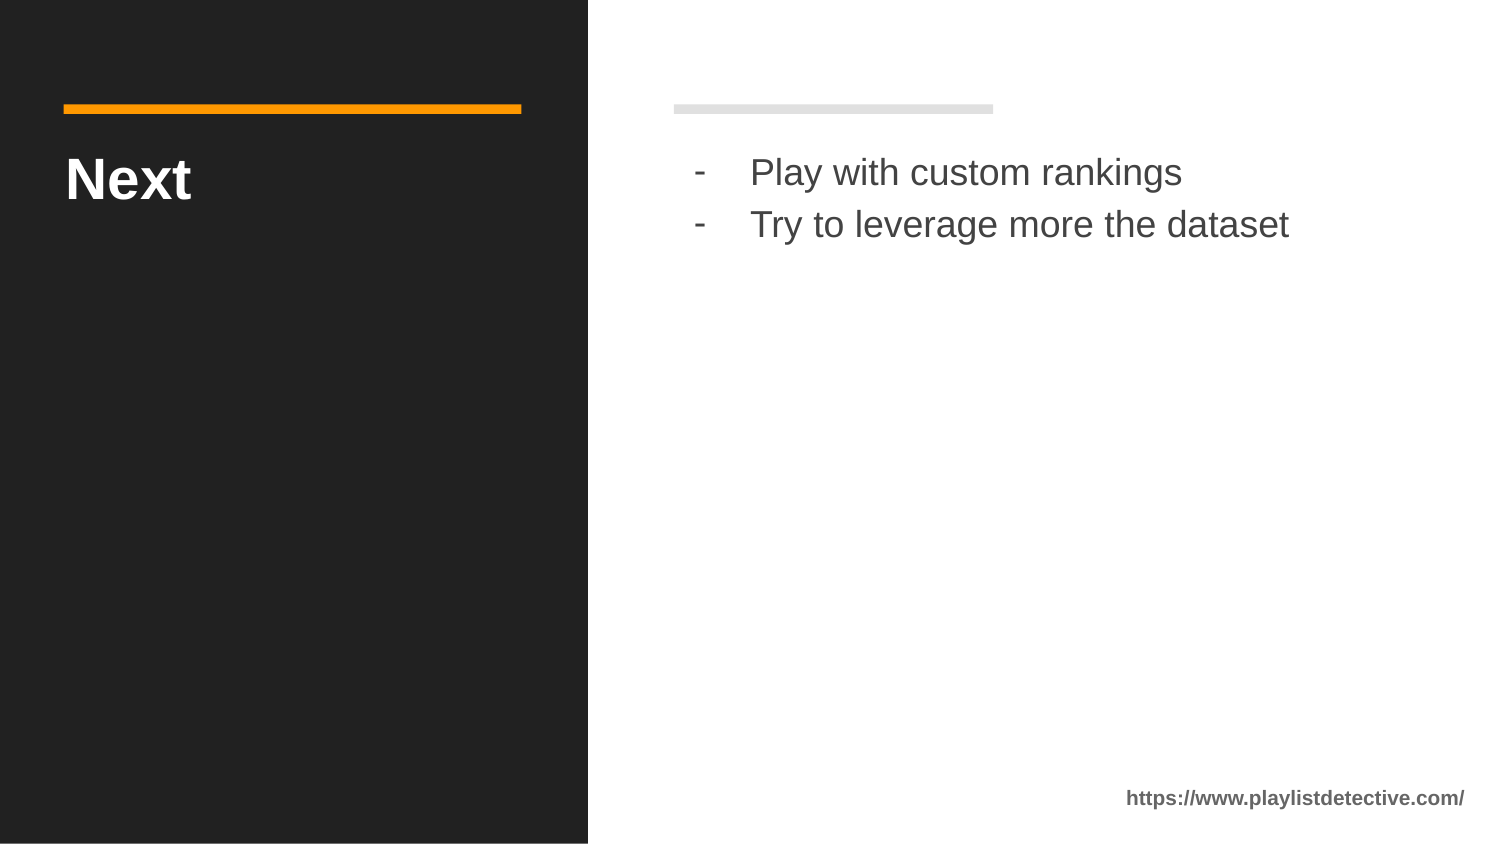

# Next
Play with custom rankings
Try to leverage more the dataset
https://www.playlistdetective.com/